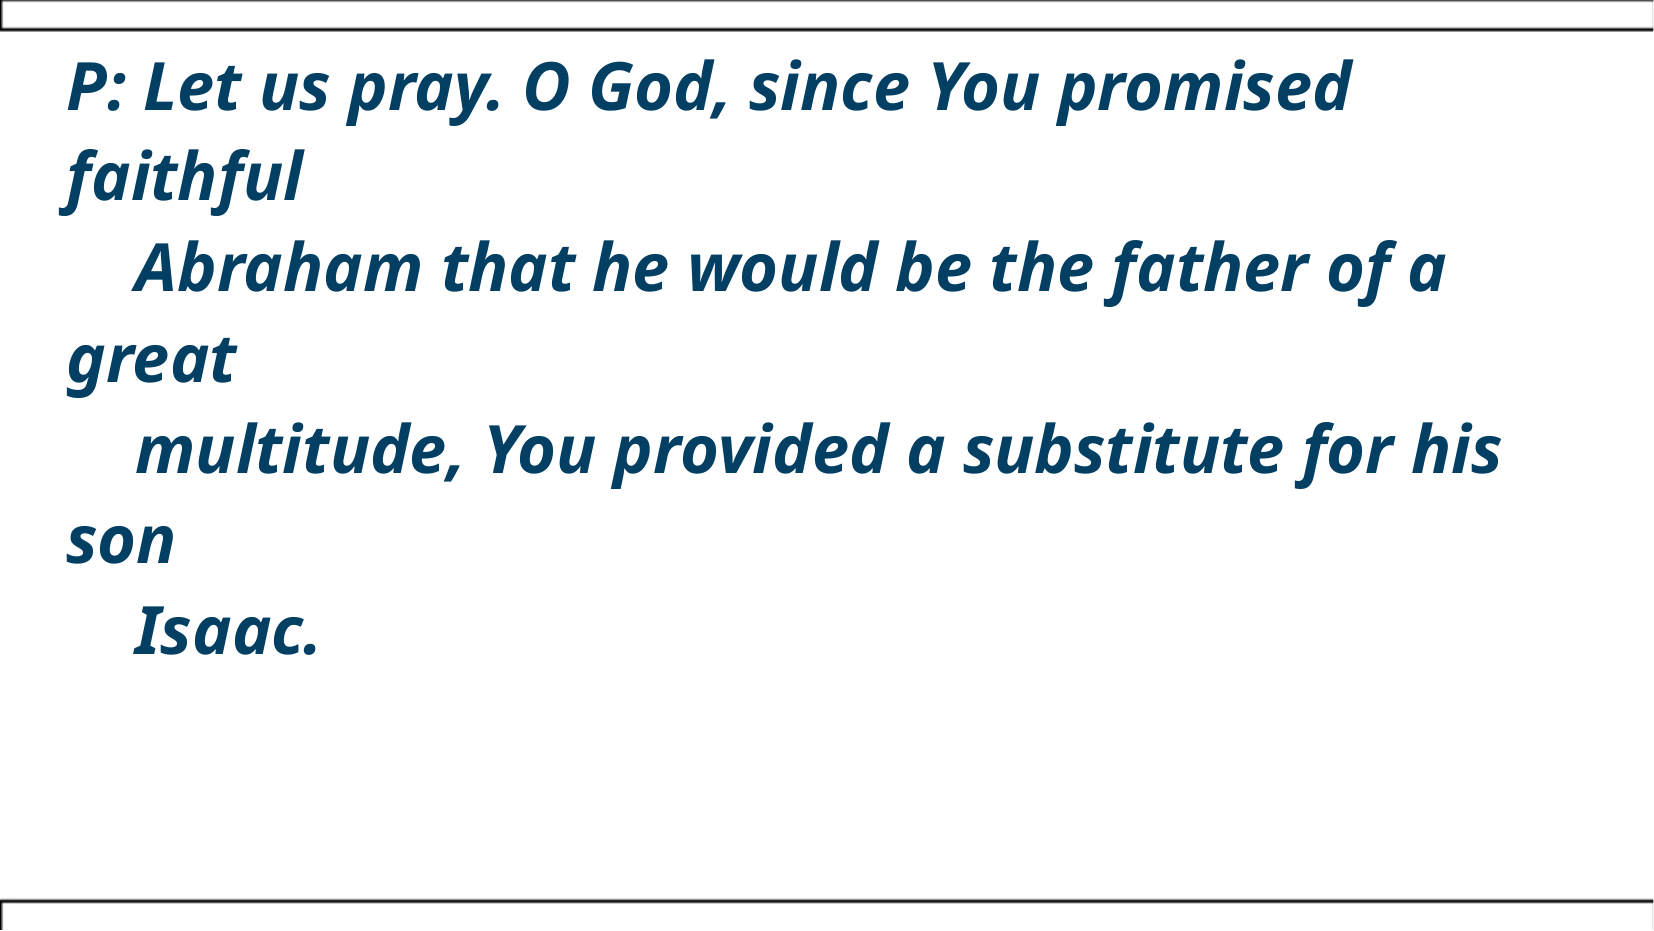

P: Let us pray. O God, since You promised faithful
 Abraham that he would be the father of a great
 multitude, You provided a substitute for his son
 Isaac.